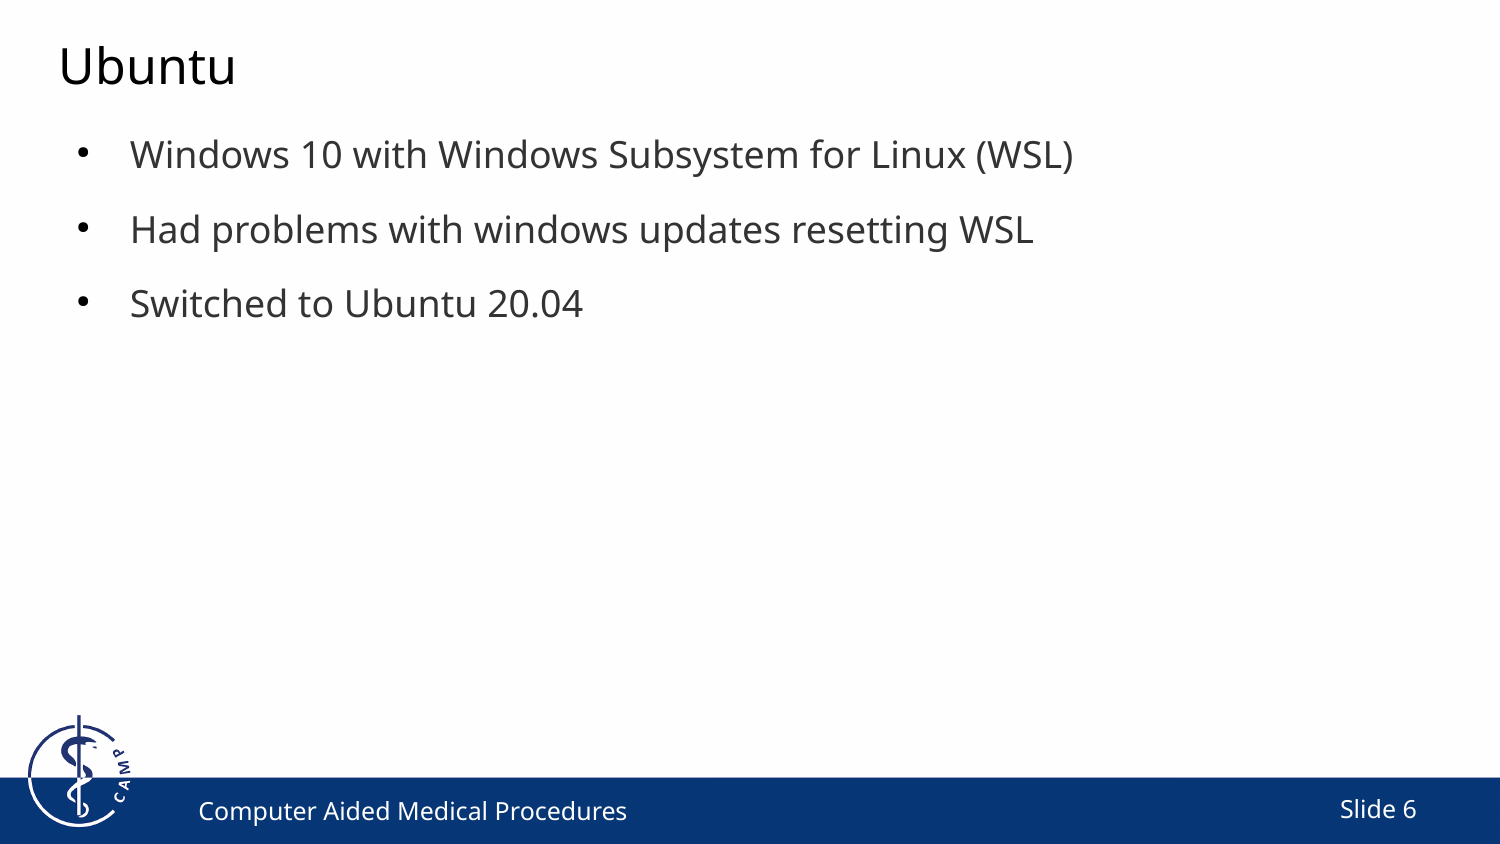

# Ubuntu
Windows 10 with Windows Subsystem for Linux (WSL)
Had problems with windows updates resetting WSL
Switched to Ubuntu 20.04
Computer Aided Medical Procedures
Slide